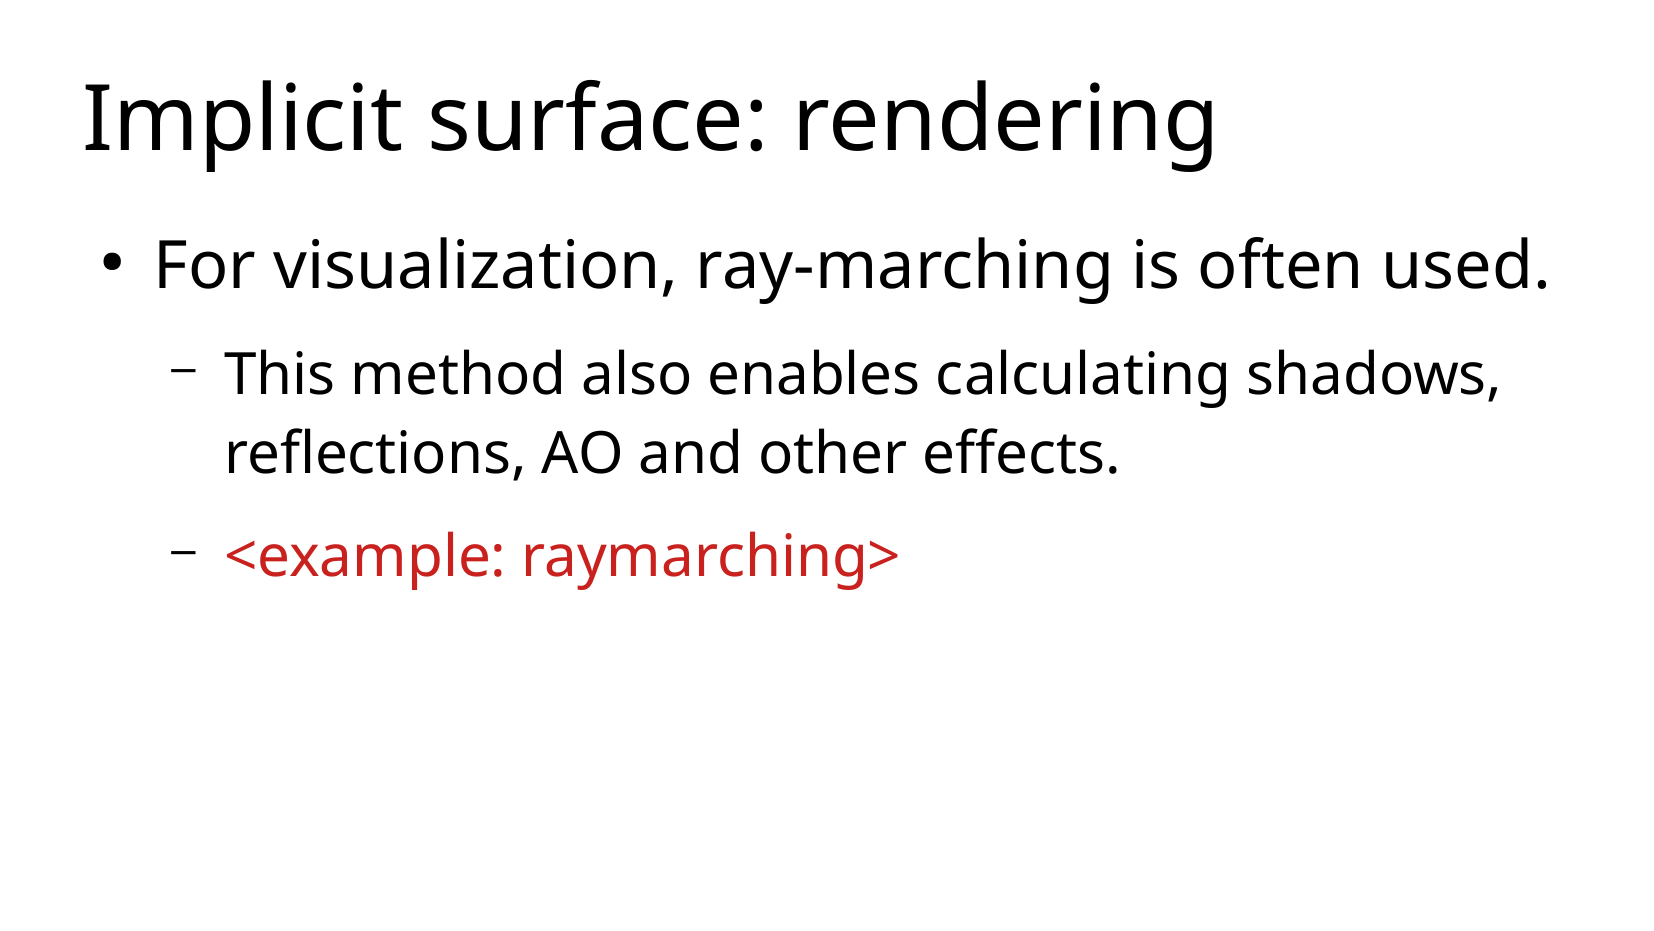

# Implicit surface: rendering
For visualization, ray-marching is often used.
This method also enables calculating shadows, reflections, AO and other effects.
<example: raymarching>